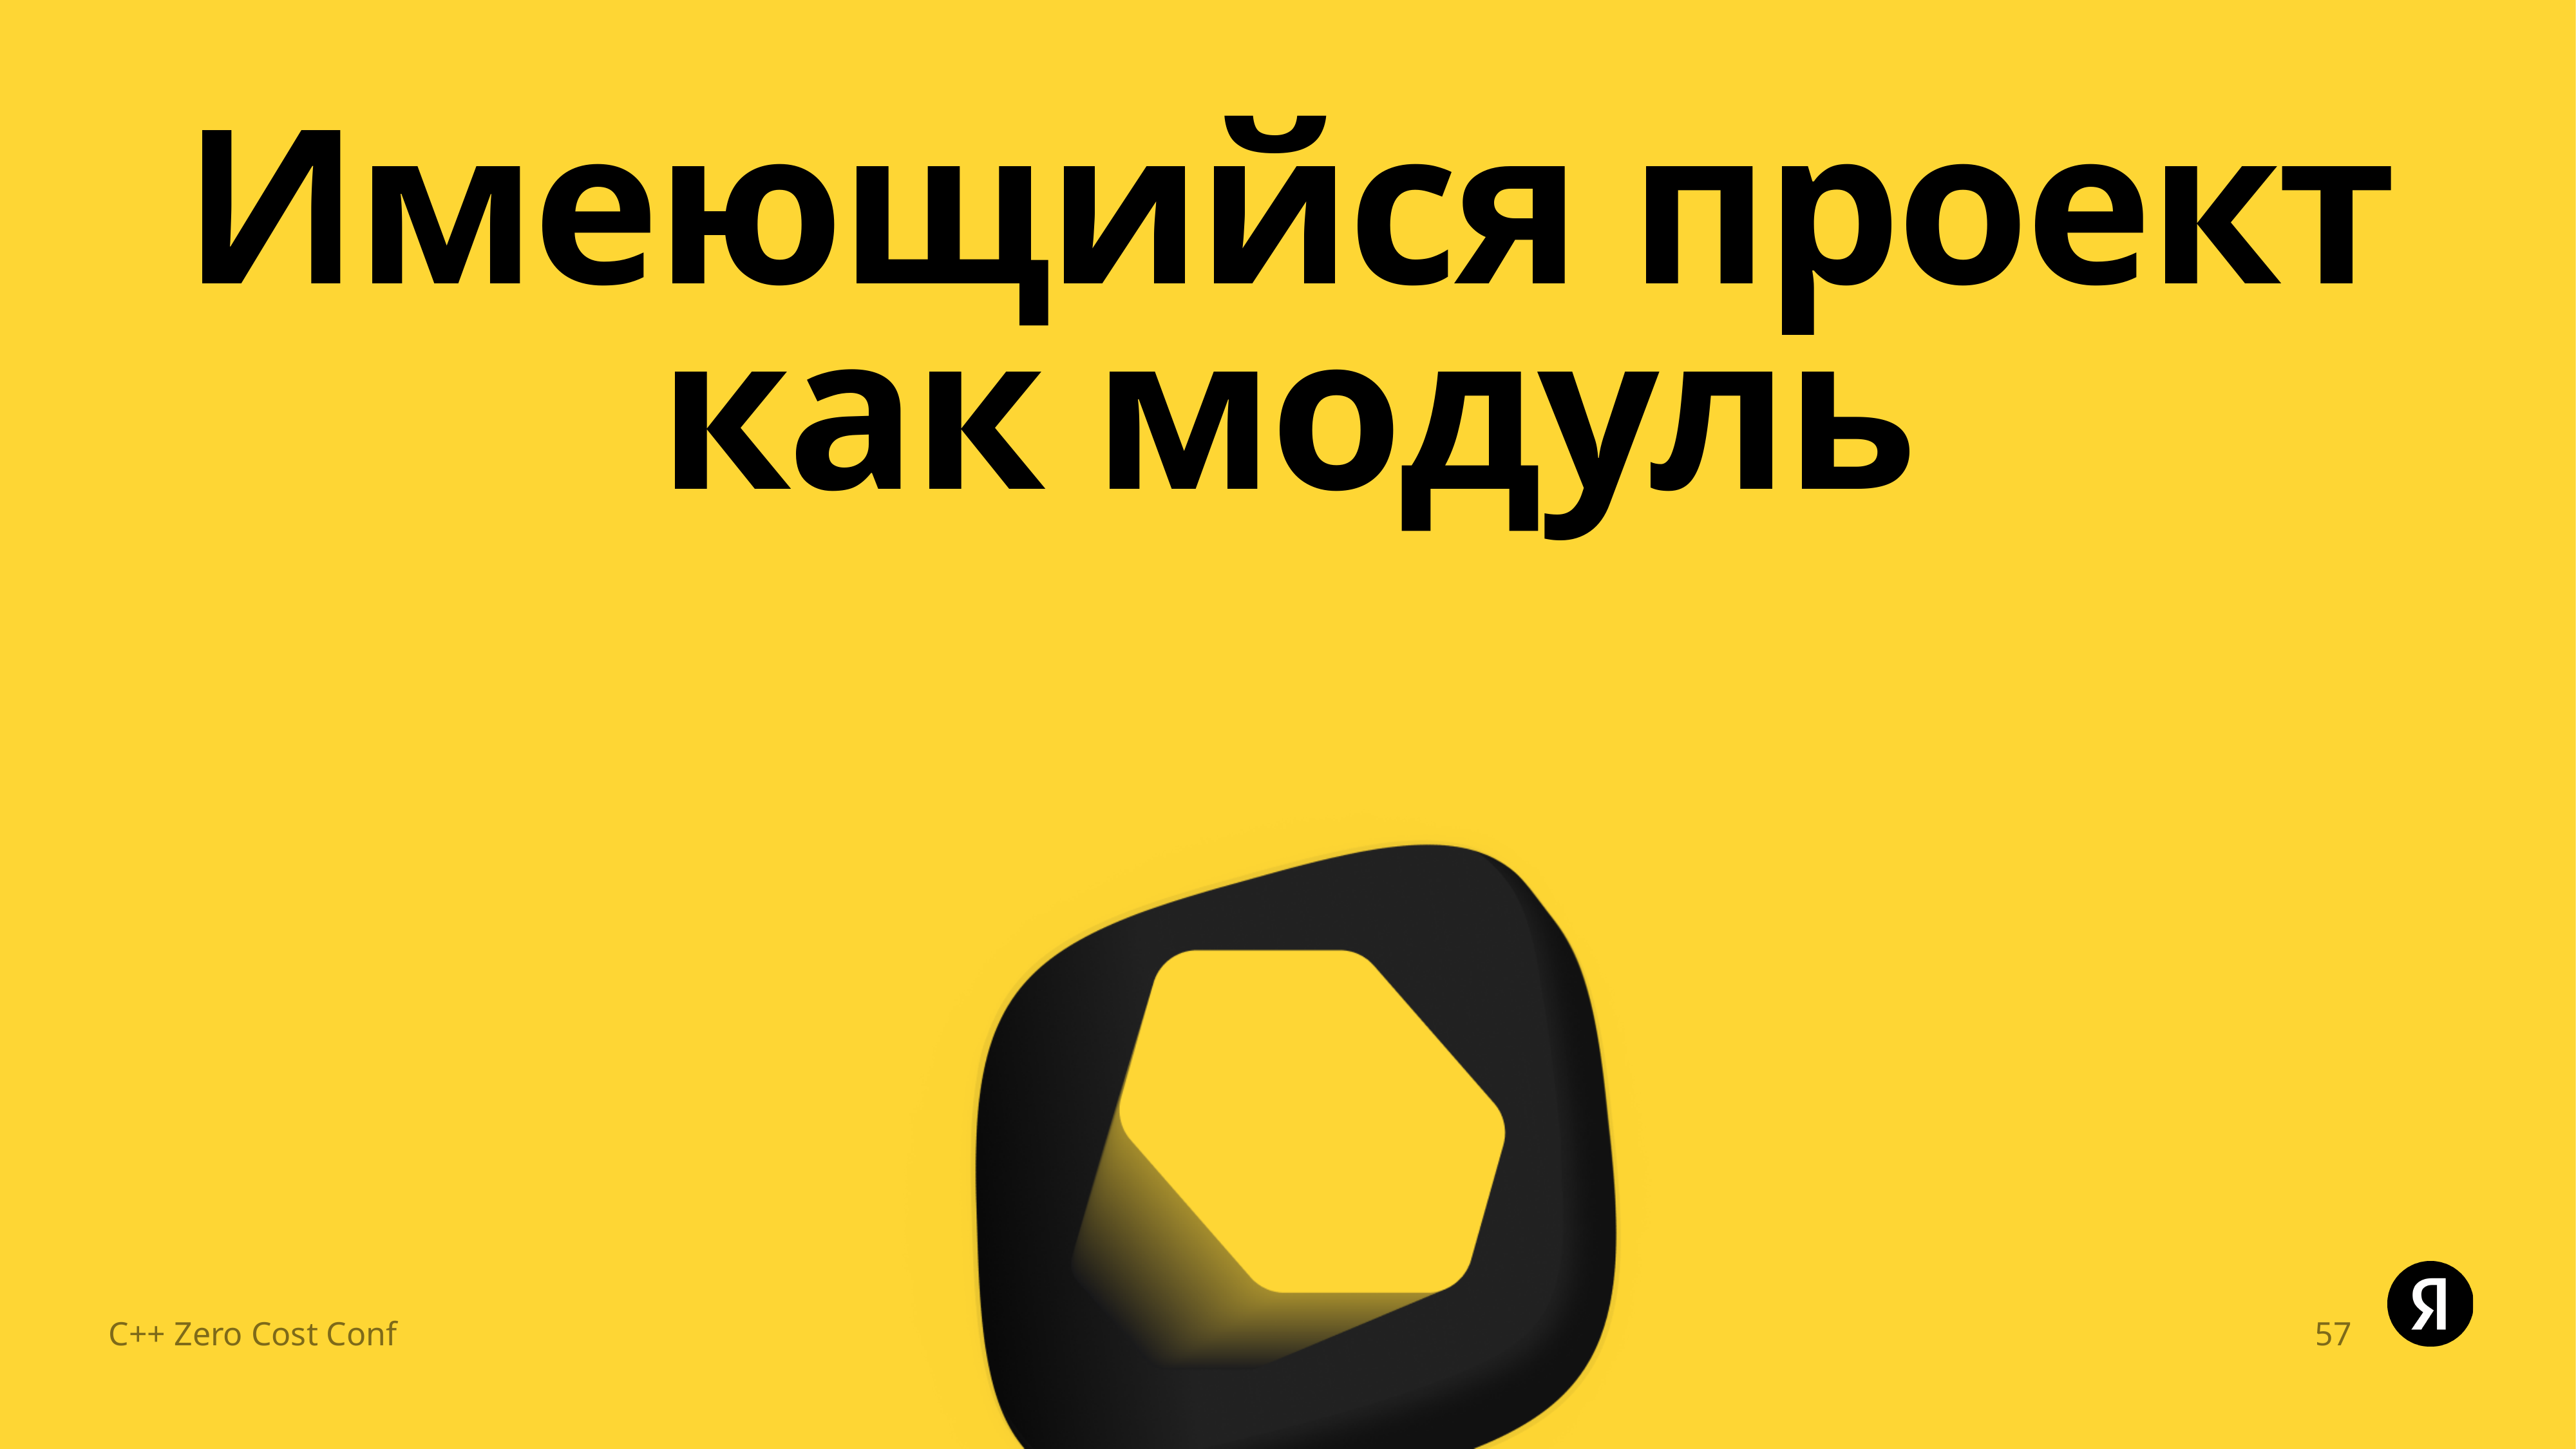

# Имеющийся проект как модуль
C++ Zero Cost Conf
57